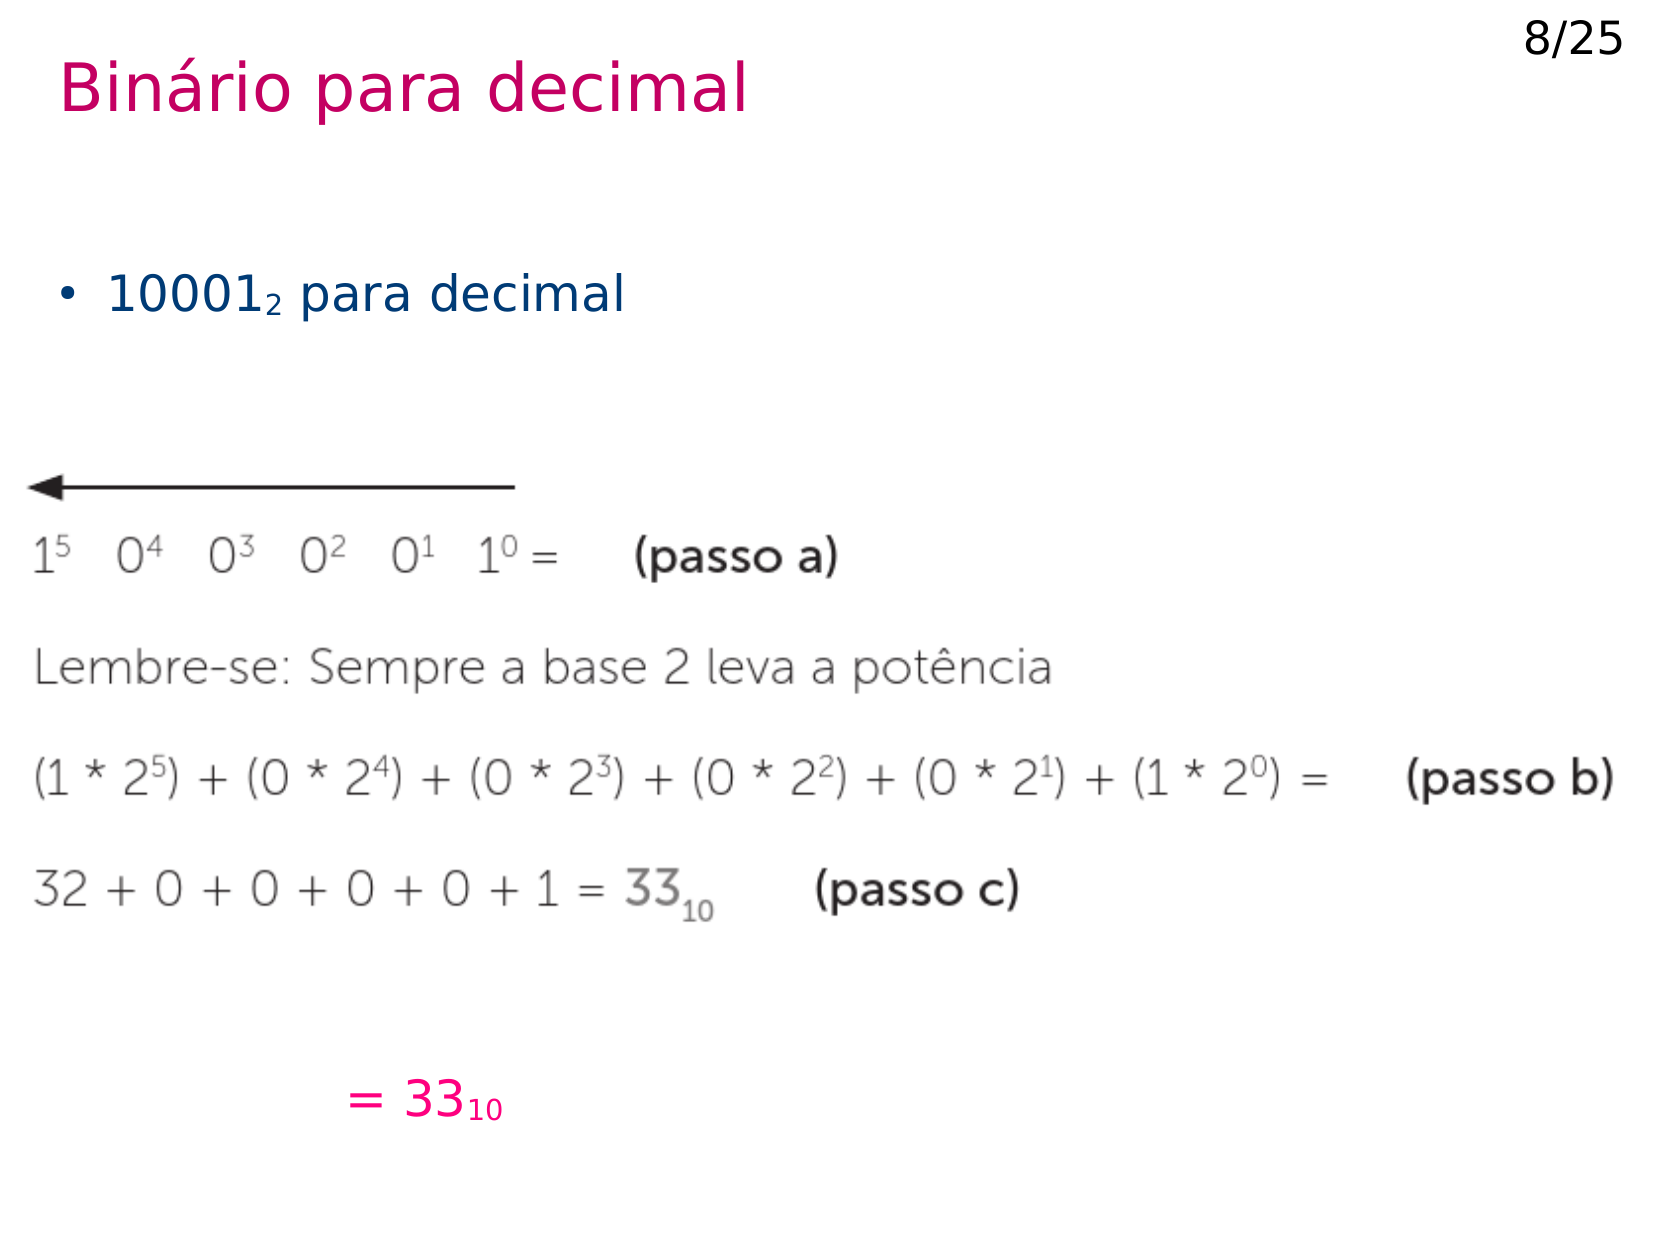

8
# Binário para decimal
100012 para decimal
= 3310